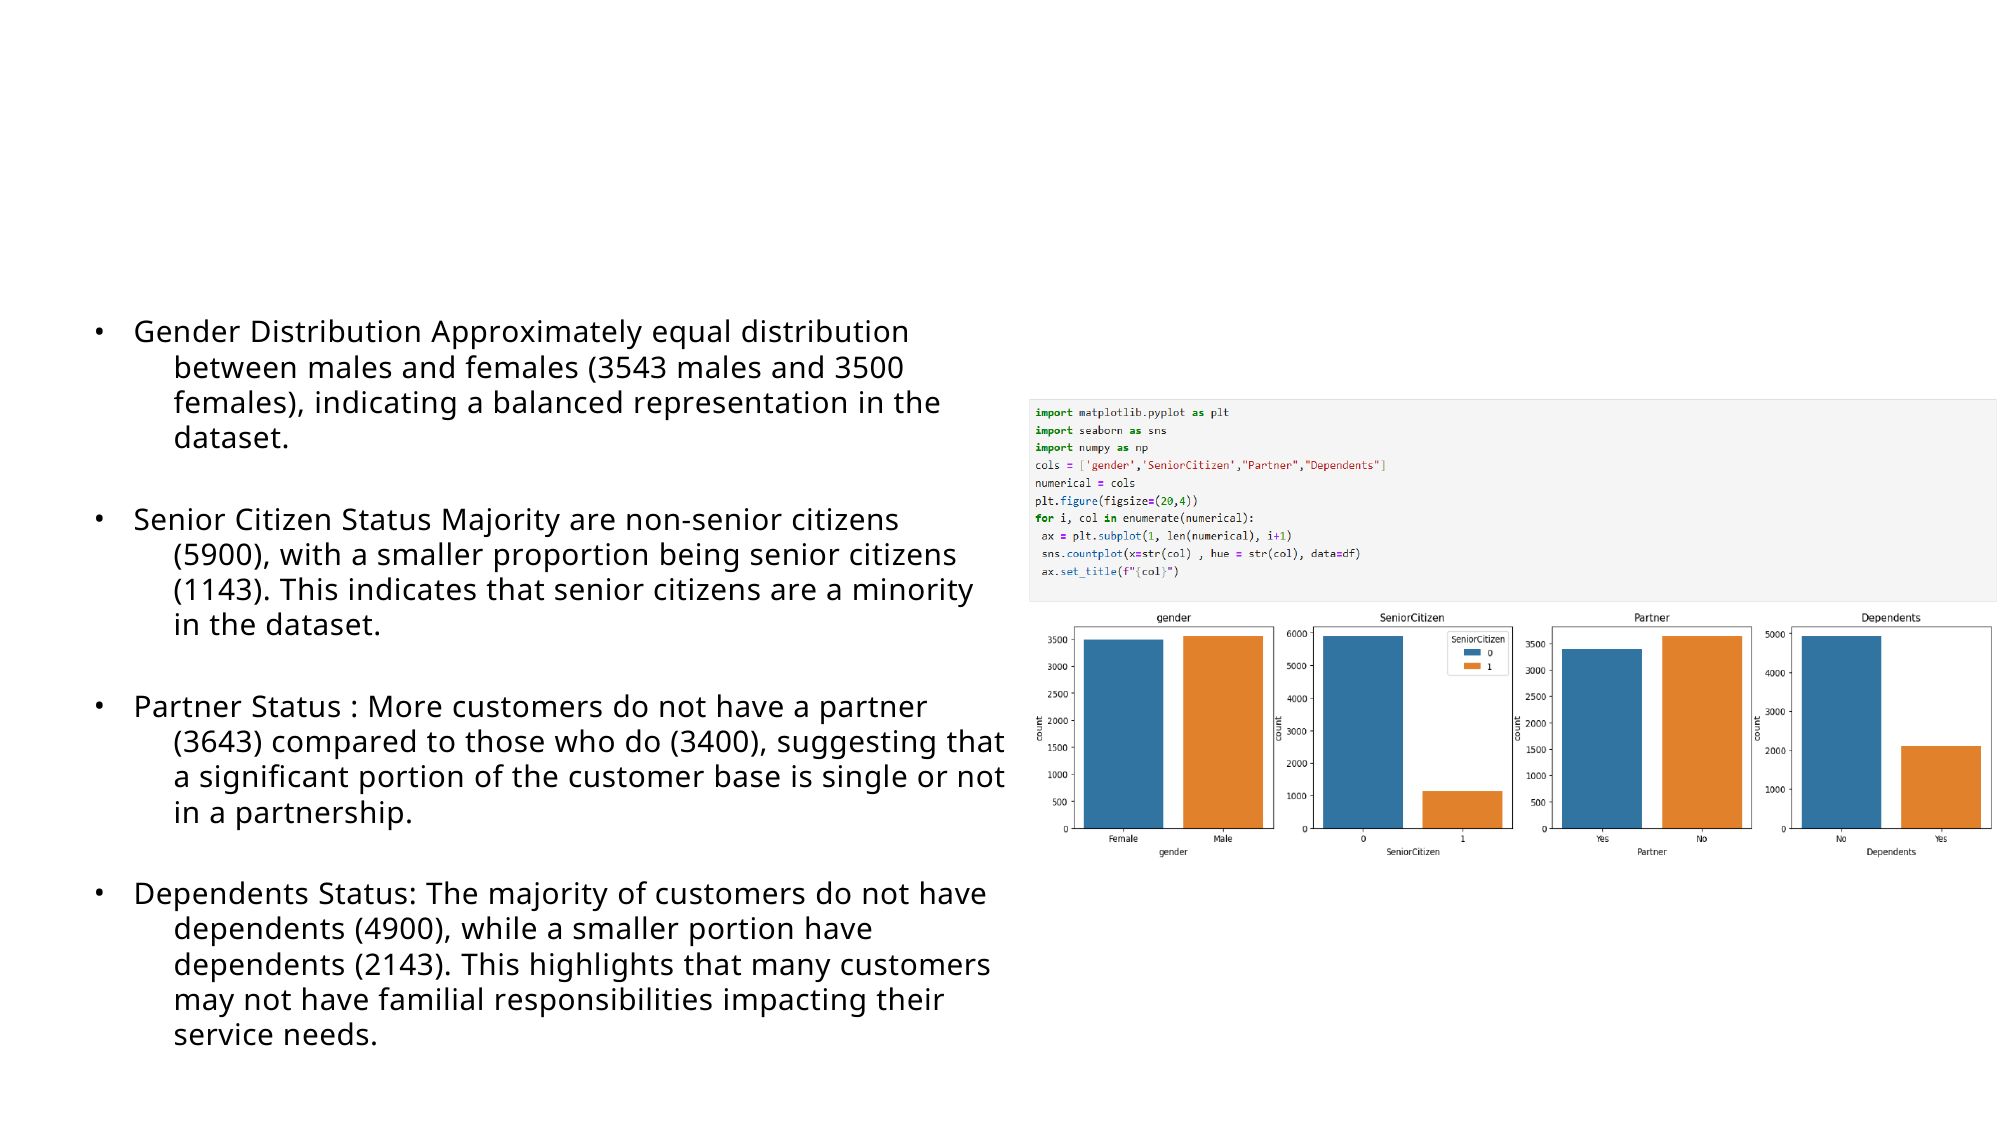

analysis of the demographic variables
Gender Distribution Approximately equal distribution between males and females (3543 males and 3500 females), indicating a balanced representation in the dataset.
Senior Citizen Status Majority are non-senior citizens (5900), with a smaller proportion being senior citizens (1143). This indicates that senior citizens are a minority in the dataset.
Partner Status : More customers do not have a partner (3643) compared to those who do (3400), suggesting that a significant portion of the customer base is single or not in a partnership.
Dependents Status: The majority of customers do not have dependents (4900), while a smaller portion have dependents (2143). This highlights that many customers may not have familial responsibilities impacting their service needs.